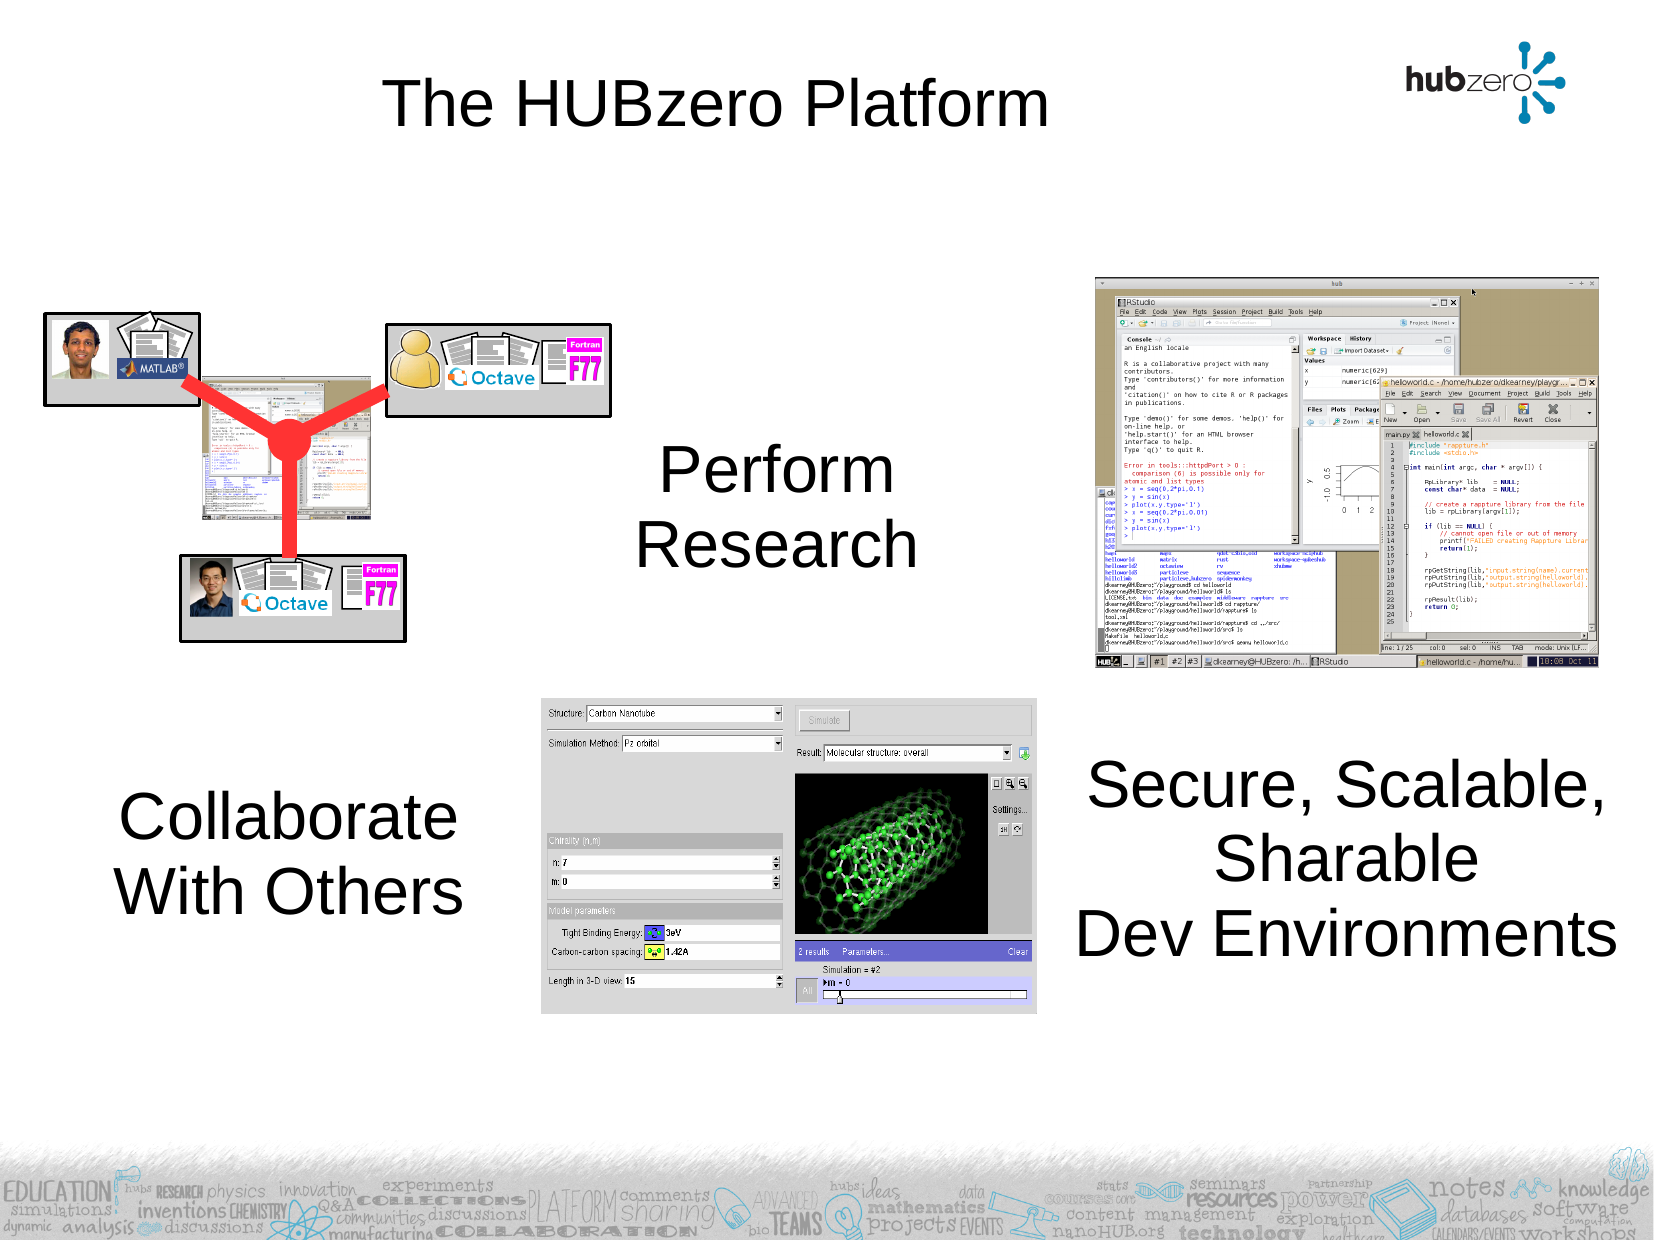

# The HUBzero Platform
Perform
Research
Secure, Scalable,
Sharable
Dev Environments
Collaborate
With Others